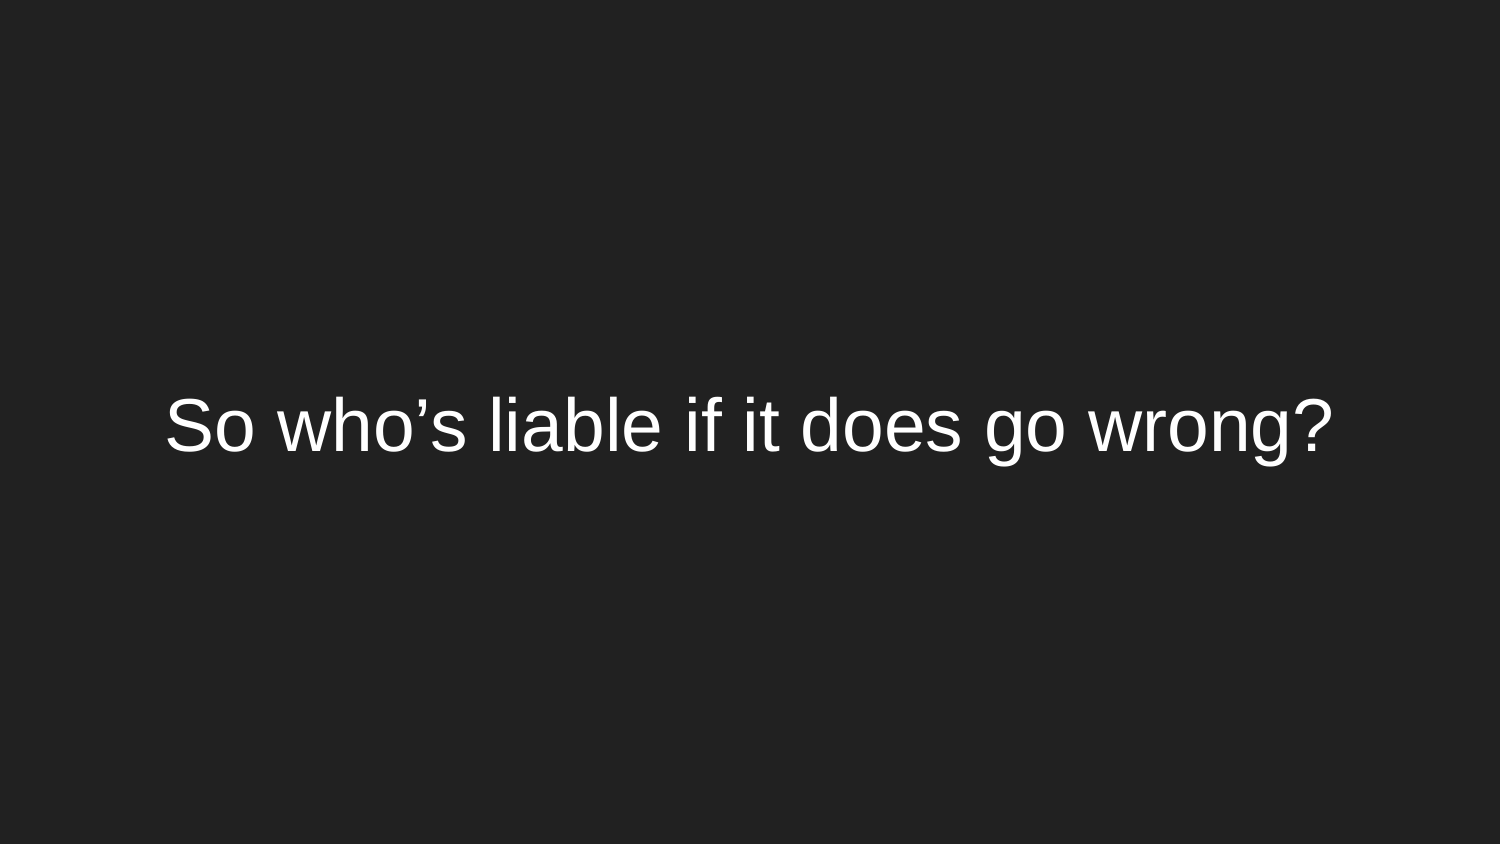

# So who’s liable if it does go wrong?